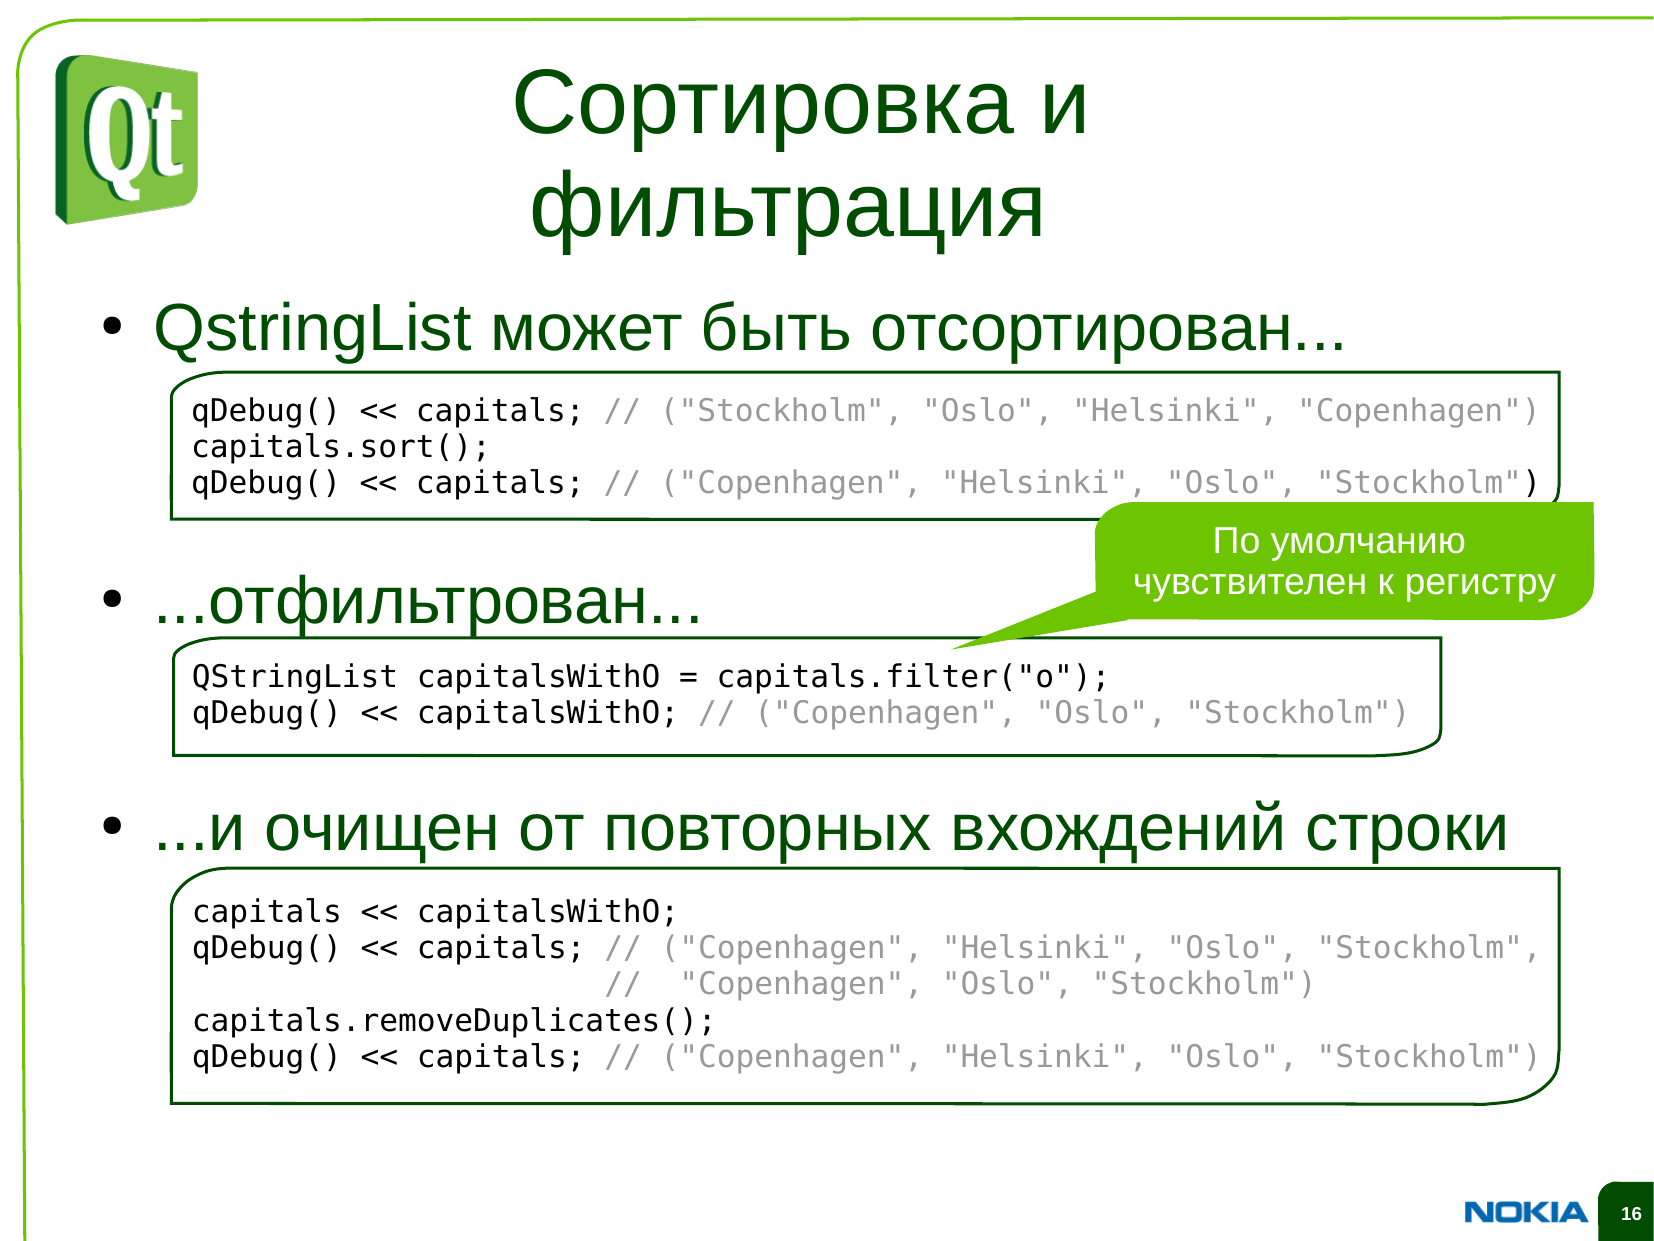

# Сортировка и фильтрация
QstringList может быть отсортирован...
...отфильтрован...
...и очищен от повторных вхождений строки
qDebug() << capitals; // ("Stockholm", "Oslo", "Helsinki", "Copenhagen")
capitals.sort();
qDebug() << capitals; // ("Copenhagen", "Helsinki", "Oslo", "Stockholm")
По умолчанию
чувствителен к регистру
QStringList capitalsWithO = capitals.filter("o");
qDebug() << capitalsWithO; // ("Copenhagen", "Oslo", "Stockholm")
capitals << capitalsWithO;
qDebug() << capitals; // ("Copenhagen", "Helsinki", "Oslo", "Stockholm",
 // "Copenhagen", "Oslo", "Stockholm")
capitals.removeDuplicates();
qDebug() << capitals; // ("Copenhagen", "Helsinki", "Oslo", "Stockholm")